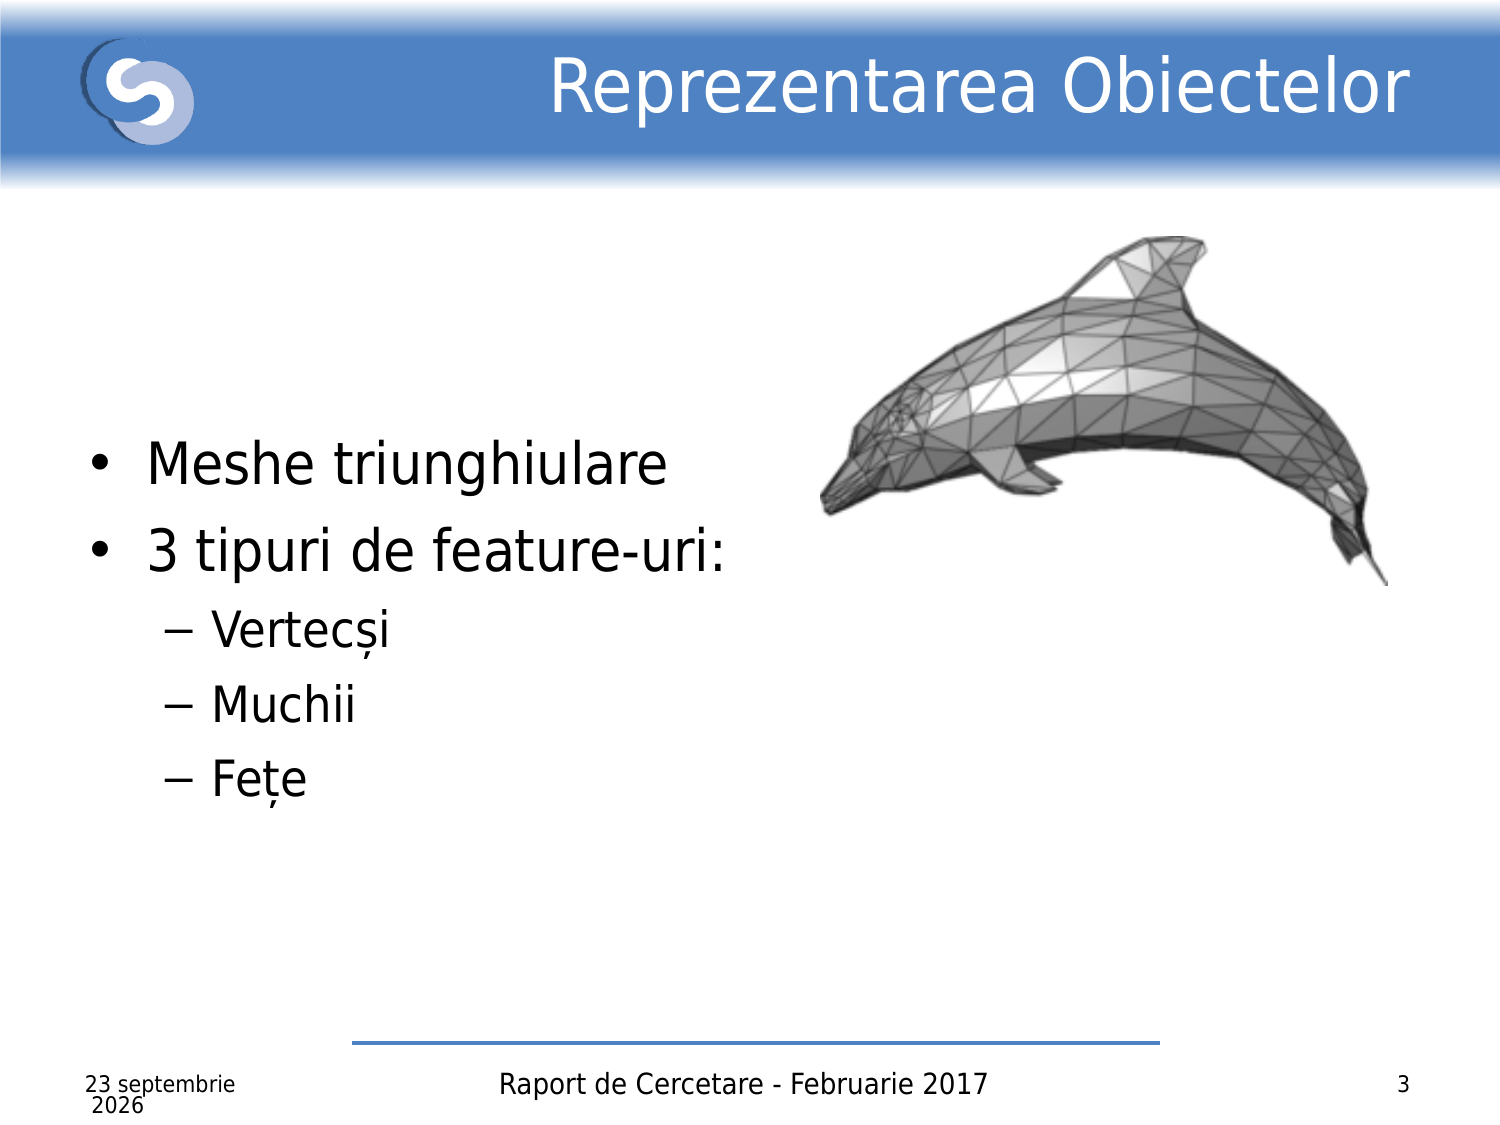

# Reprezentarea Obiectelor
Meshe triunghiulare
3 tipuri de feature-uri:
Vertecși
Muchii
Fețe
Raport de Cercetare - Februarie 2017
3